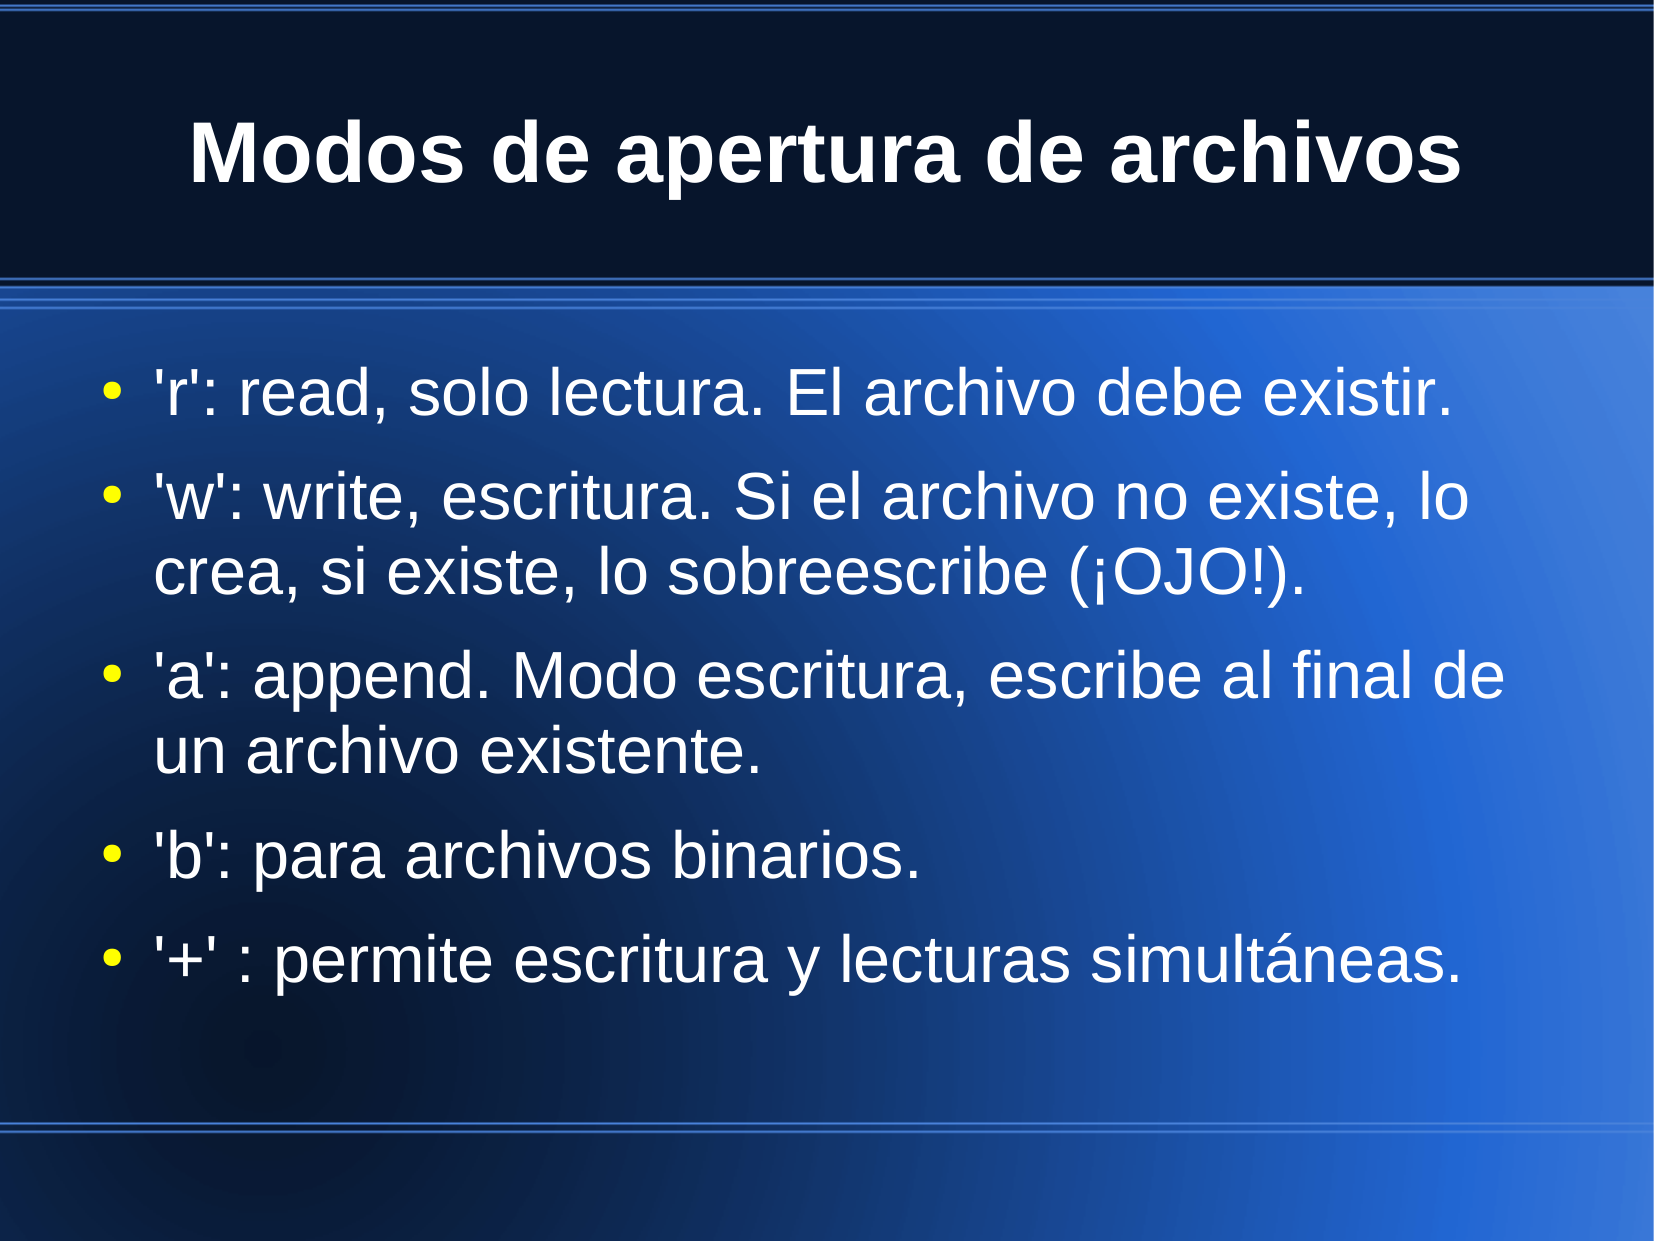

# Modos de apertura de archivos
'r': read, solo lectura. El archivo debe existir.
'w': write, escritura. Si el archivo no existe, lo crea, si existe, lo sobreescribe (¡OJO!).
'a': append. Modo escritura, escribe al final de un archivo existente.
'b': para archivos binarios.
'+' : permite escritura y lecturas simultáneas.